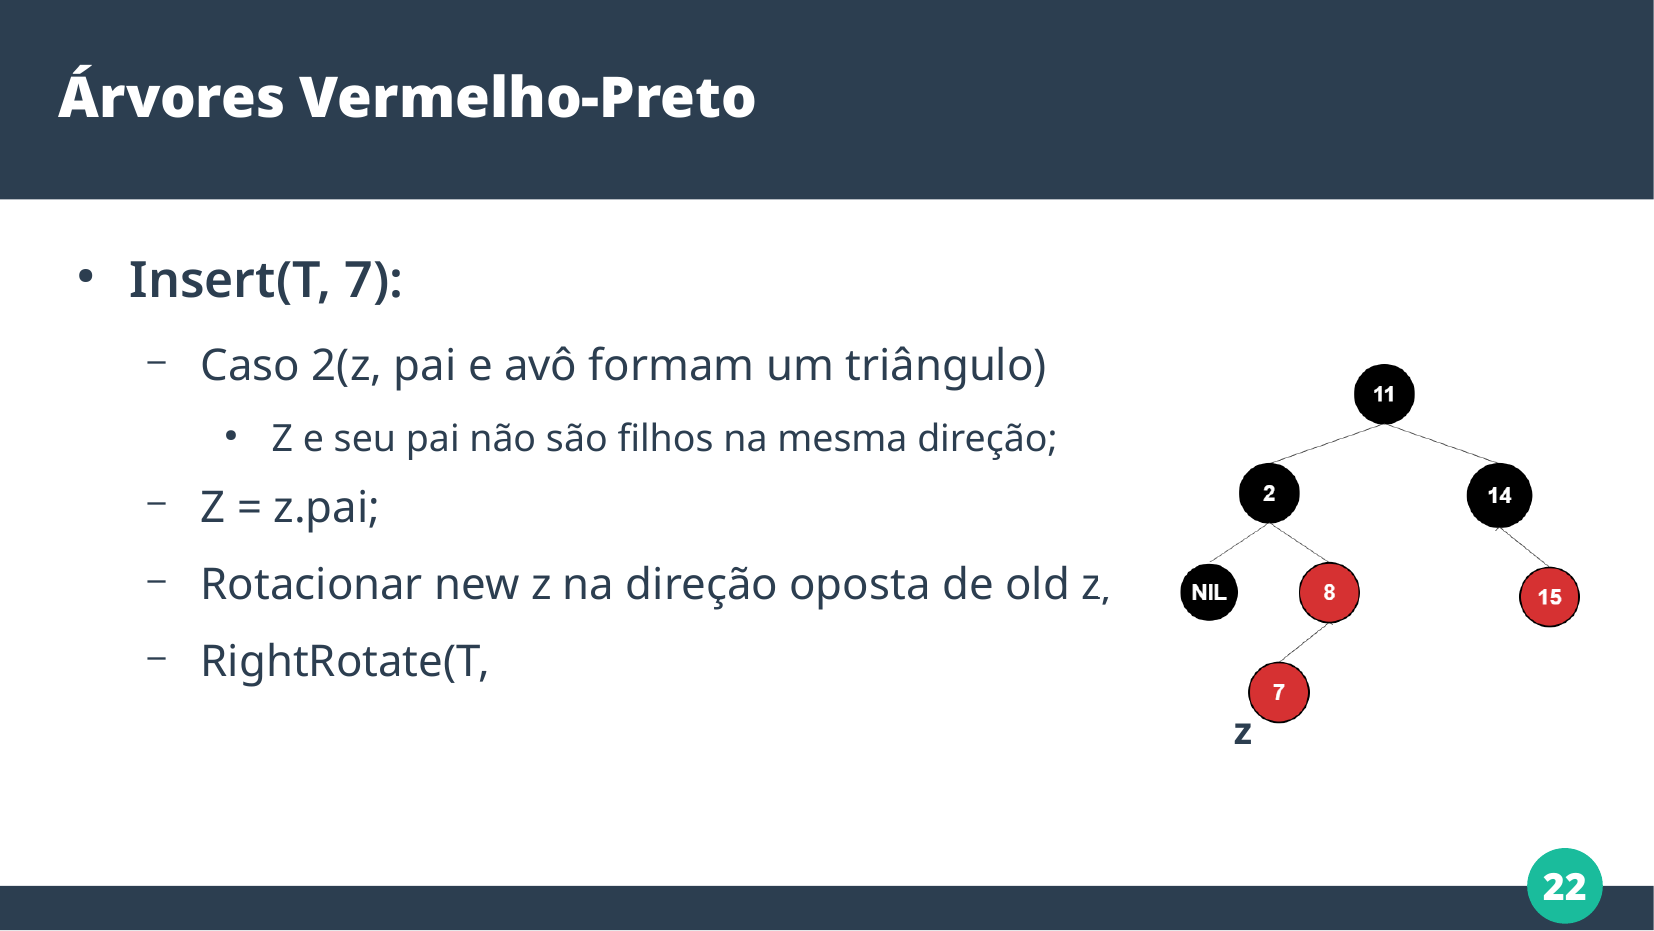

# Árvores Vermelho-Preto
Insert(T, 7):
Caso 2(z, pai e avô formam um triângulo)
Z e seu pai não são filhos na mesma direção;
Z = z.pai;
Rotacionar new z na direção oposta de old z;
RightRotate(T, 8);
z